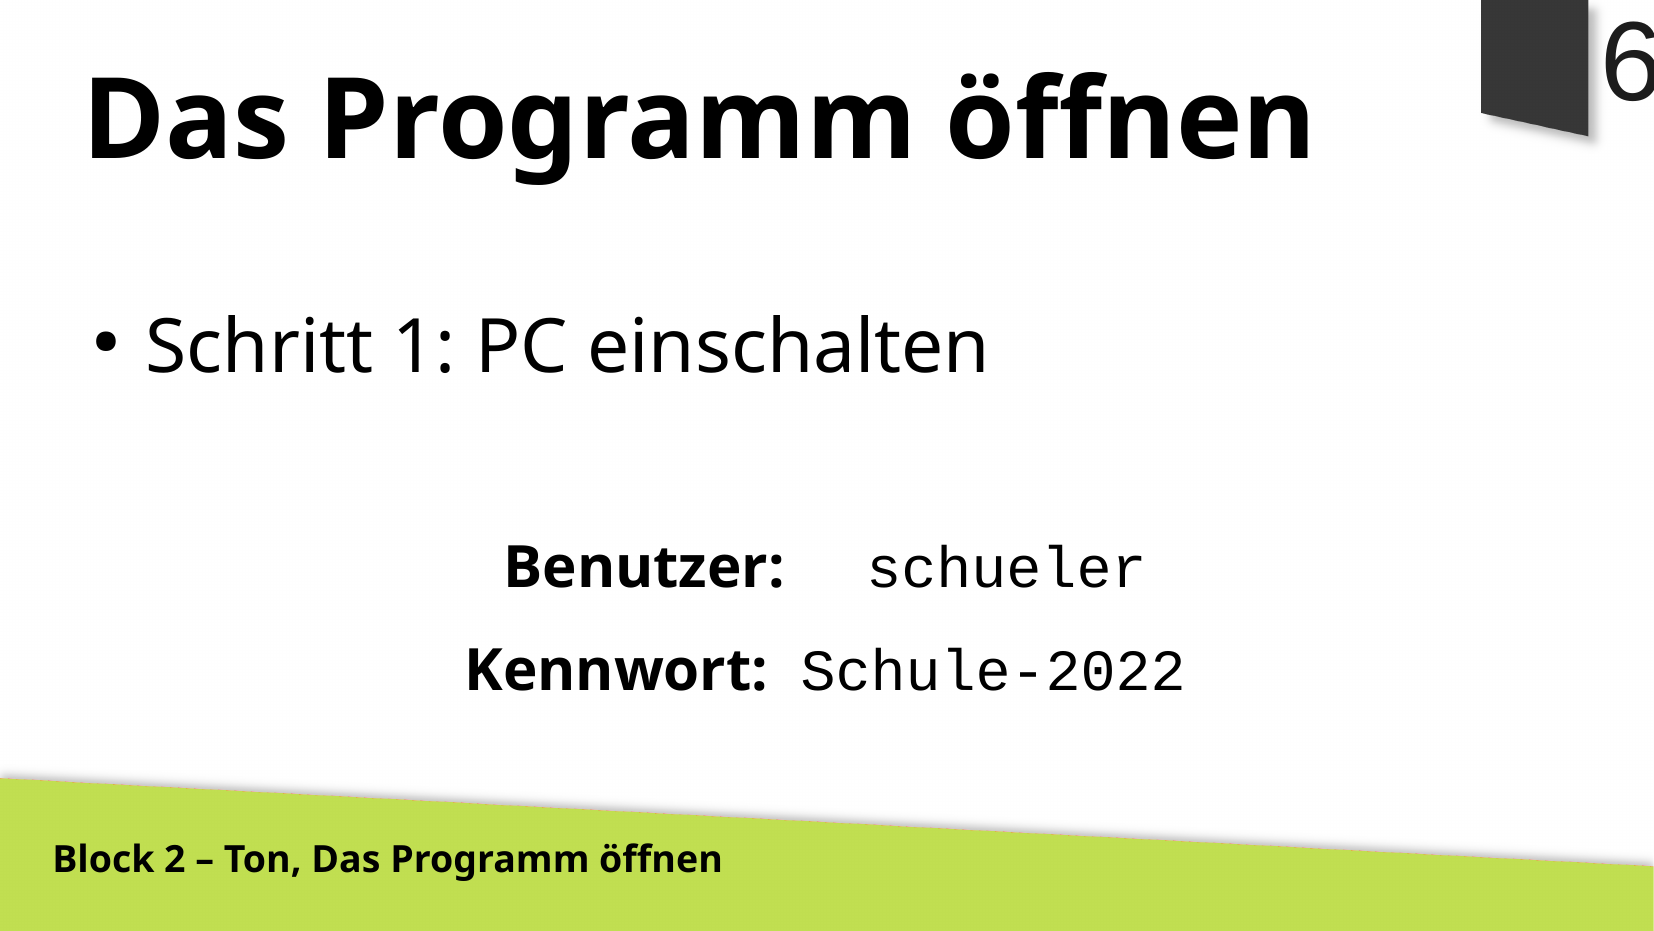

# Das Programm öffnen
Schritt 1: PC einschalten
Benutzer: schueler
Kennwort: Schule-2022
Block 2 – Ton, Das Programm öffnen